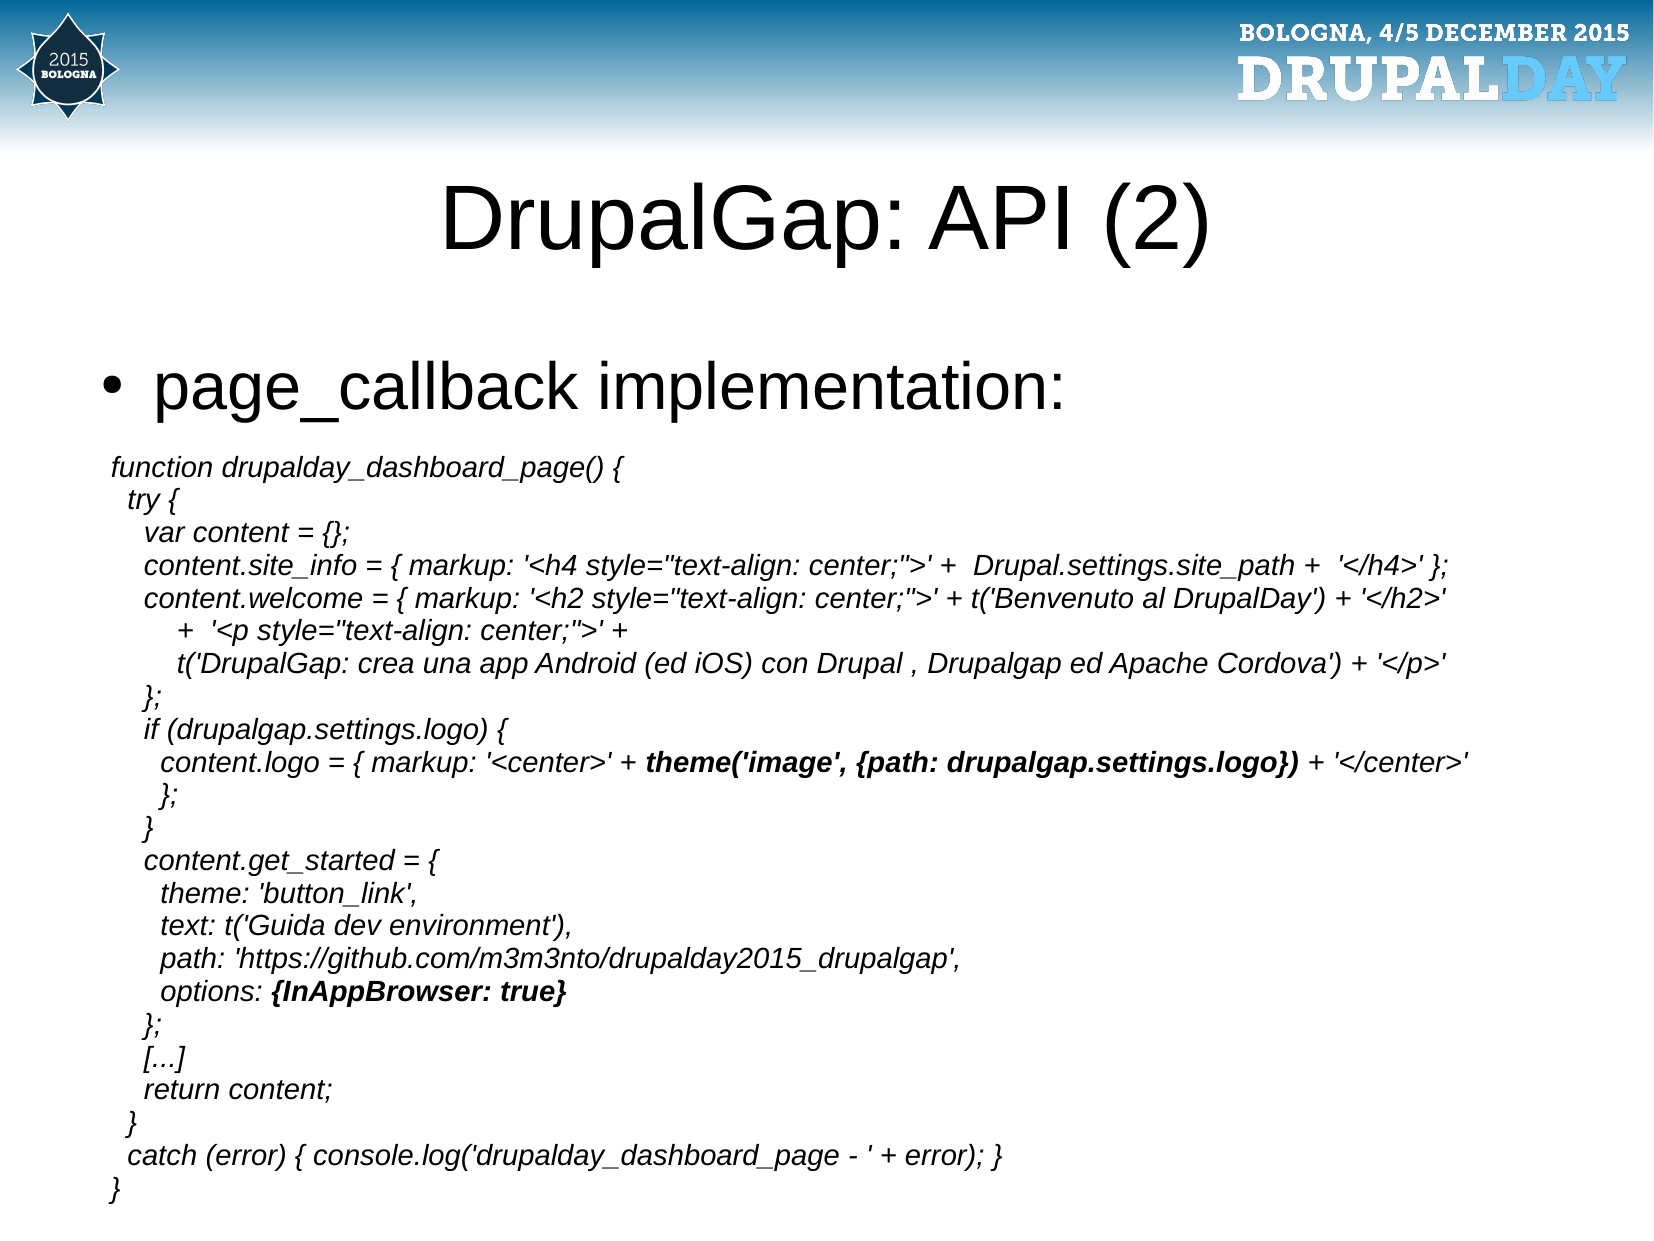

# DrupalGap: API (2)
page_callback implementation:
function drupalday_dashboard_page() {
 try {
 var content = {};
 content.site_info = { markup: '<h4 style="text-align: center;">' + Drupal.settings.site_path + '</h4>' };
 content.welcome = { markup: '<h2 style="text-align: center;">' + t('Benvenuto al DrupalDay') + '</h2>'
 + '<p style="text-align: center;">' +
 t('DrupalGap: crea una app Android (ed iOS) con Drupal , Drupalgap ed Apache Cordova') + '</p>'
 };
 if (drupalgap.settings.logo) {
 content.logo = { markup: '<center>' + theme('image', {path: drupalgap.settings.logo}) + '</center>'
 };
 }
 content.get_started = {
 theme: 'button_link',
 text: t('Guida dev environment'),
 path: 'https://github.com/m3m3nto/drupalday2015_drupalgap',
 options: {InAppBrowser: true}
 };
 [...]
 return content;
 }
 catch (error) { console.log('drupalday_dashboard_page - ' + error); }
}